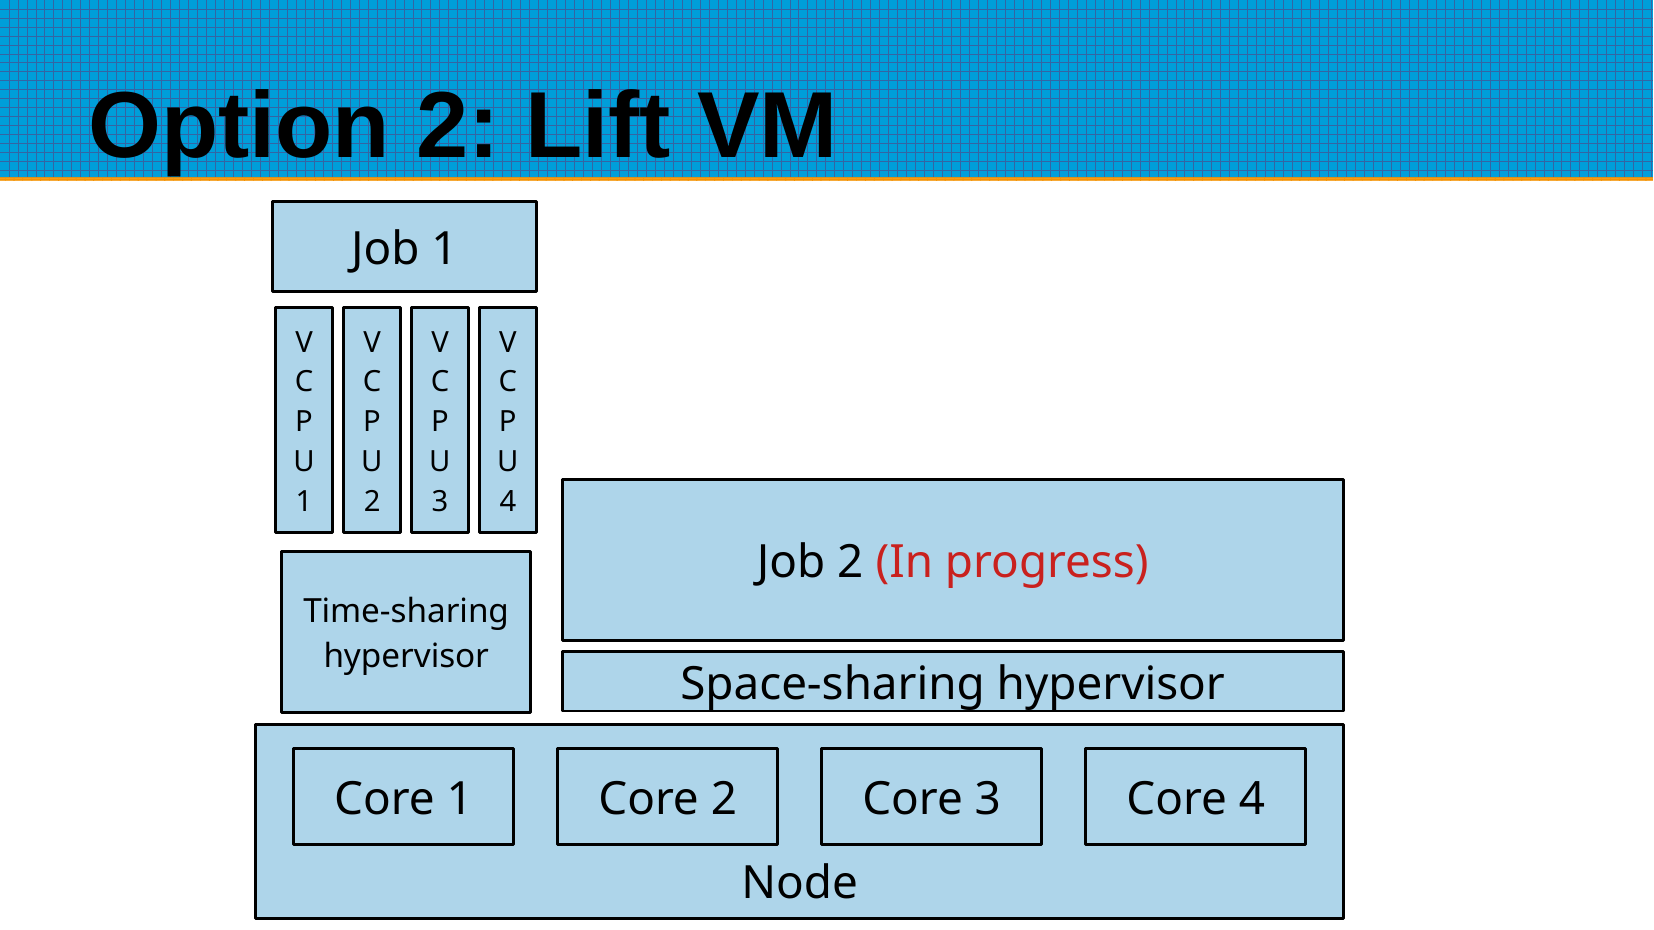

# Option 2: Lift VM
Job 1
V
C
P
U
1
V
C
P
U
2
V
C
P
U
3
V
C
P
U
4
Job 2 (In progress)
Time-sharing
hypervisor
Space-sharing hypervisor
Node
Core 1
Core 2
Core 3
Core 4